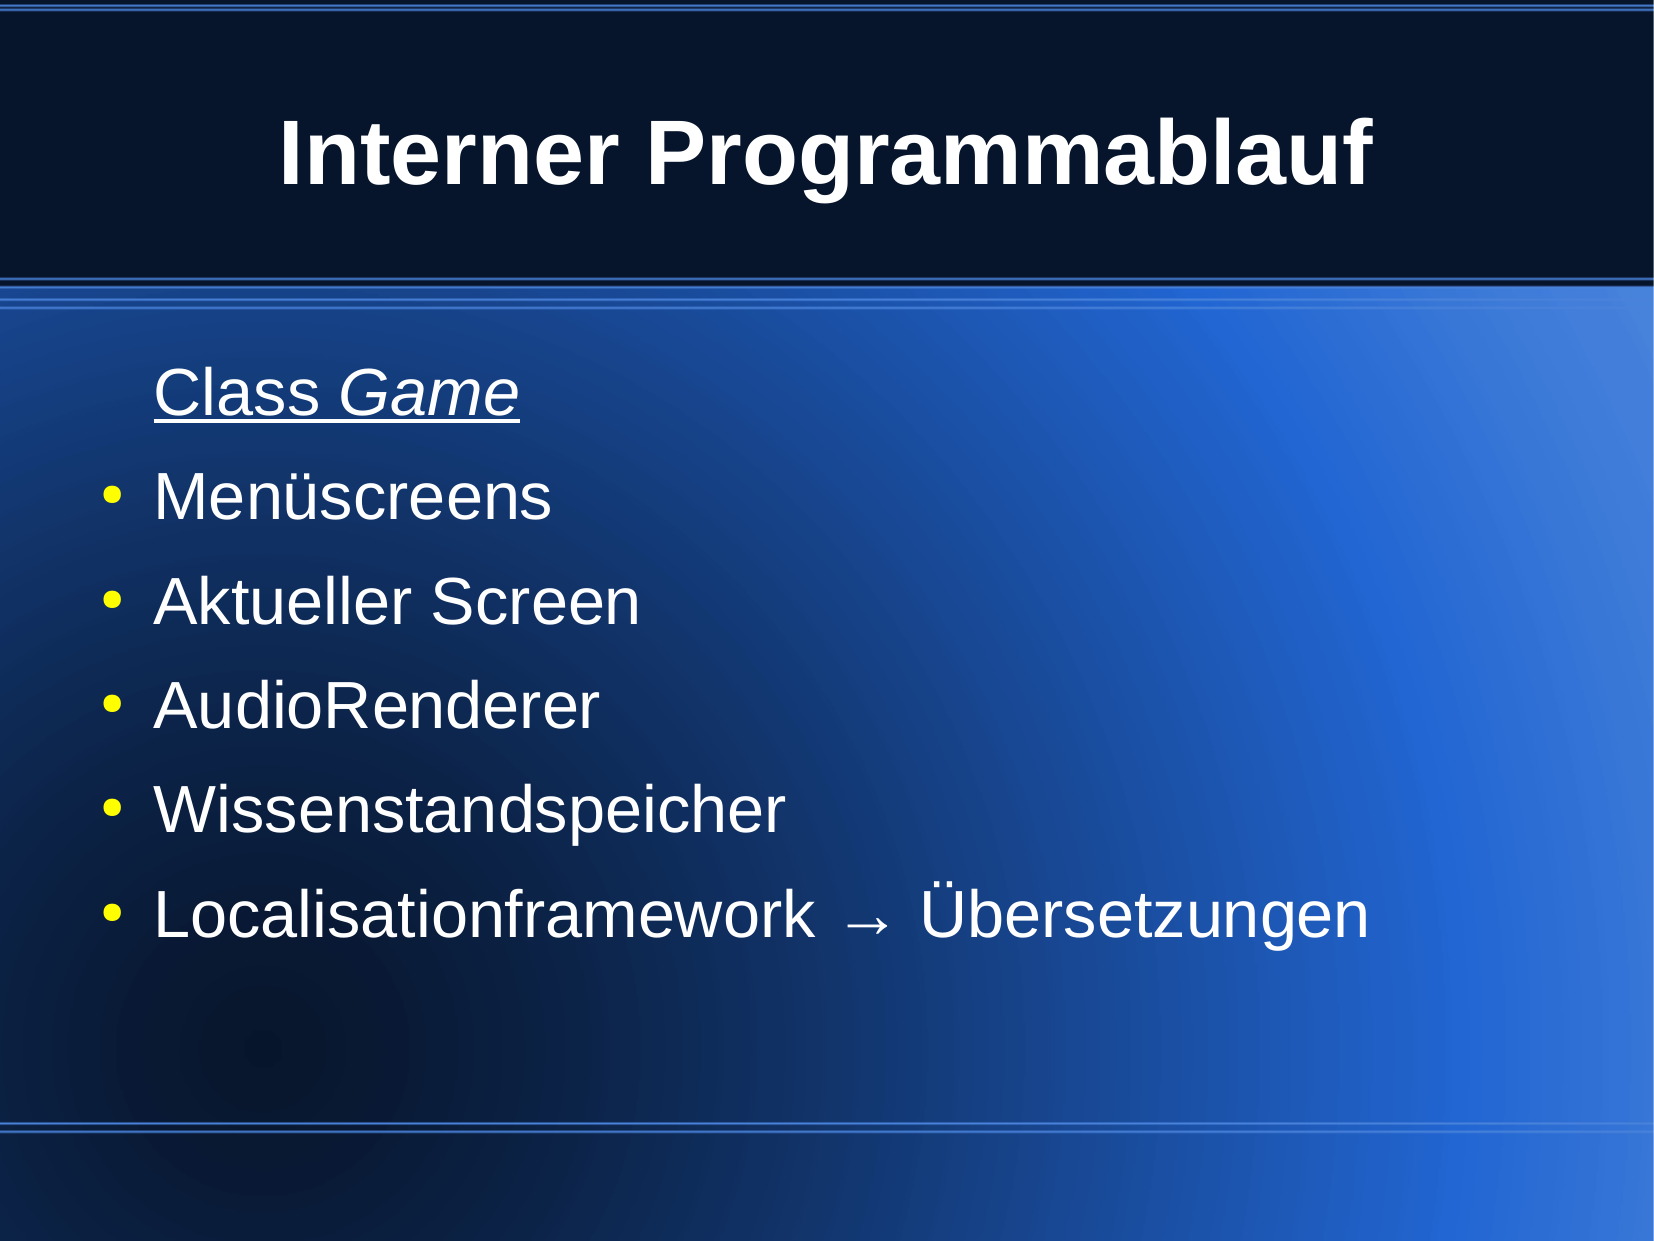

# Interner Programmablauf
Class Game
Menüscreens
Aktueller Screen
AudioRenderer
Wissenstandspeicher
Localisationframework → Übersetzungen